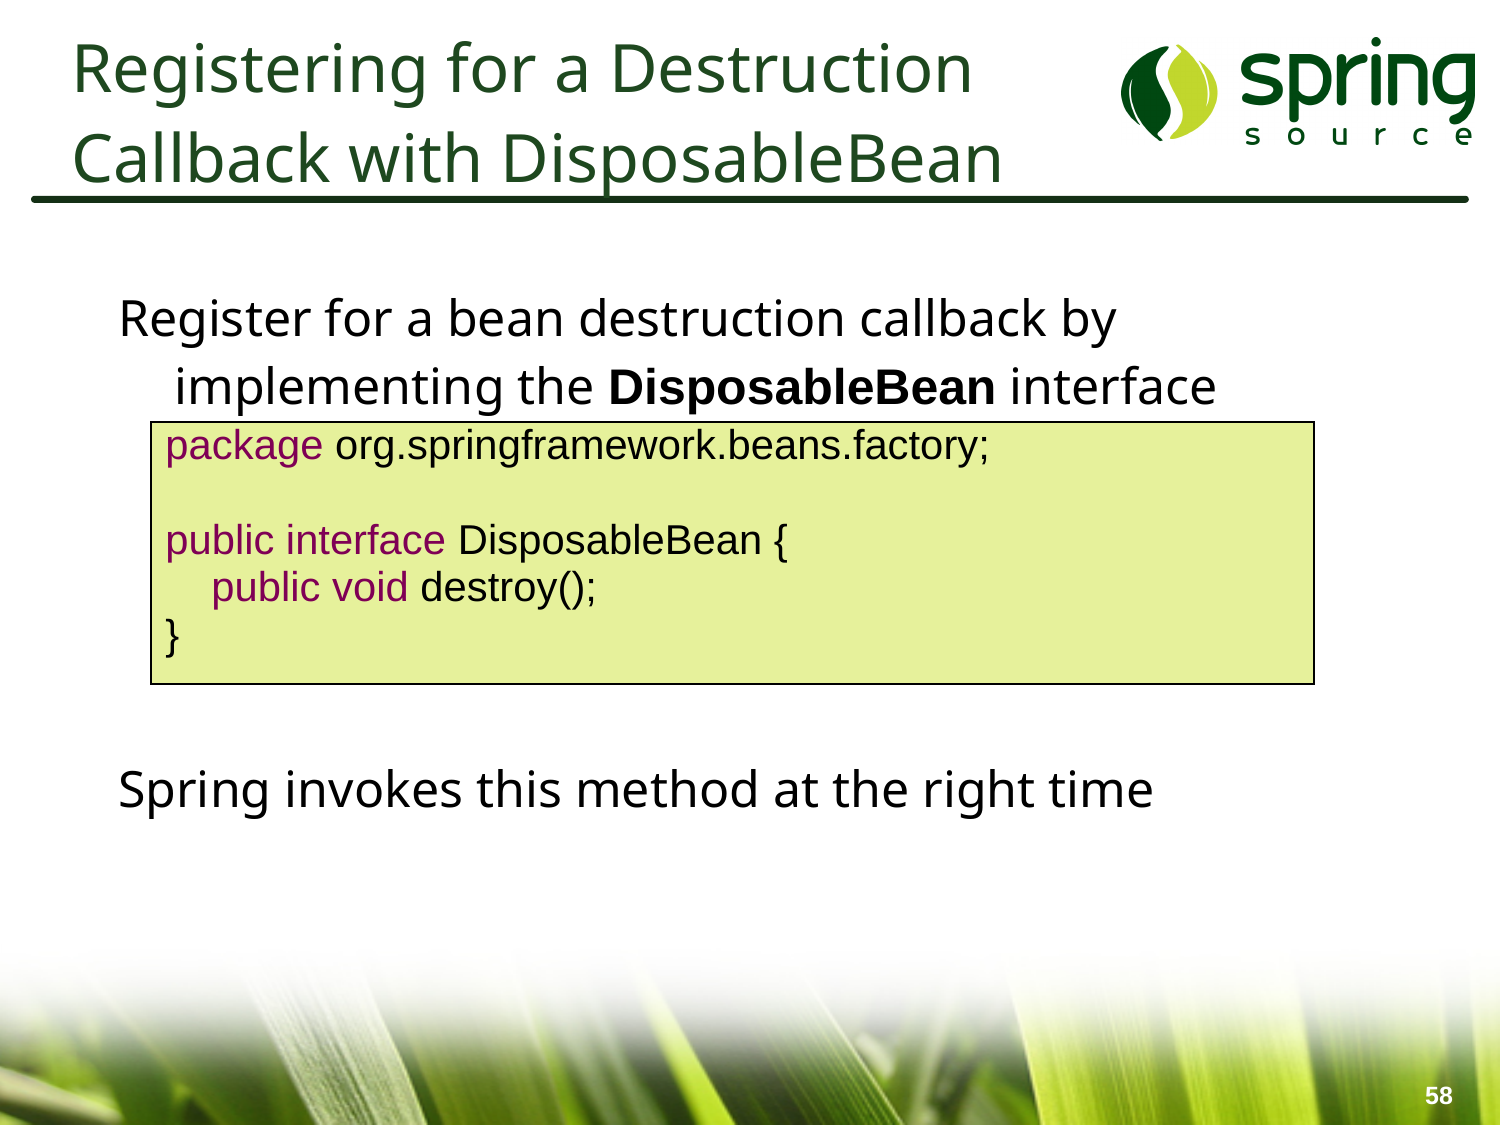

# Registering for a Destruction Callback with DisposableBean
Register for a bean destruction callback by implementing the DisposableBean interface
Spring invokes this method at the right time
package org.springframework.beans.factory;
public interface DisposableBean {
 public void destroy();
}